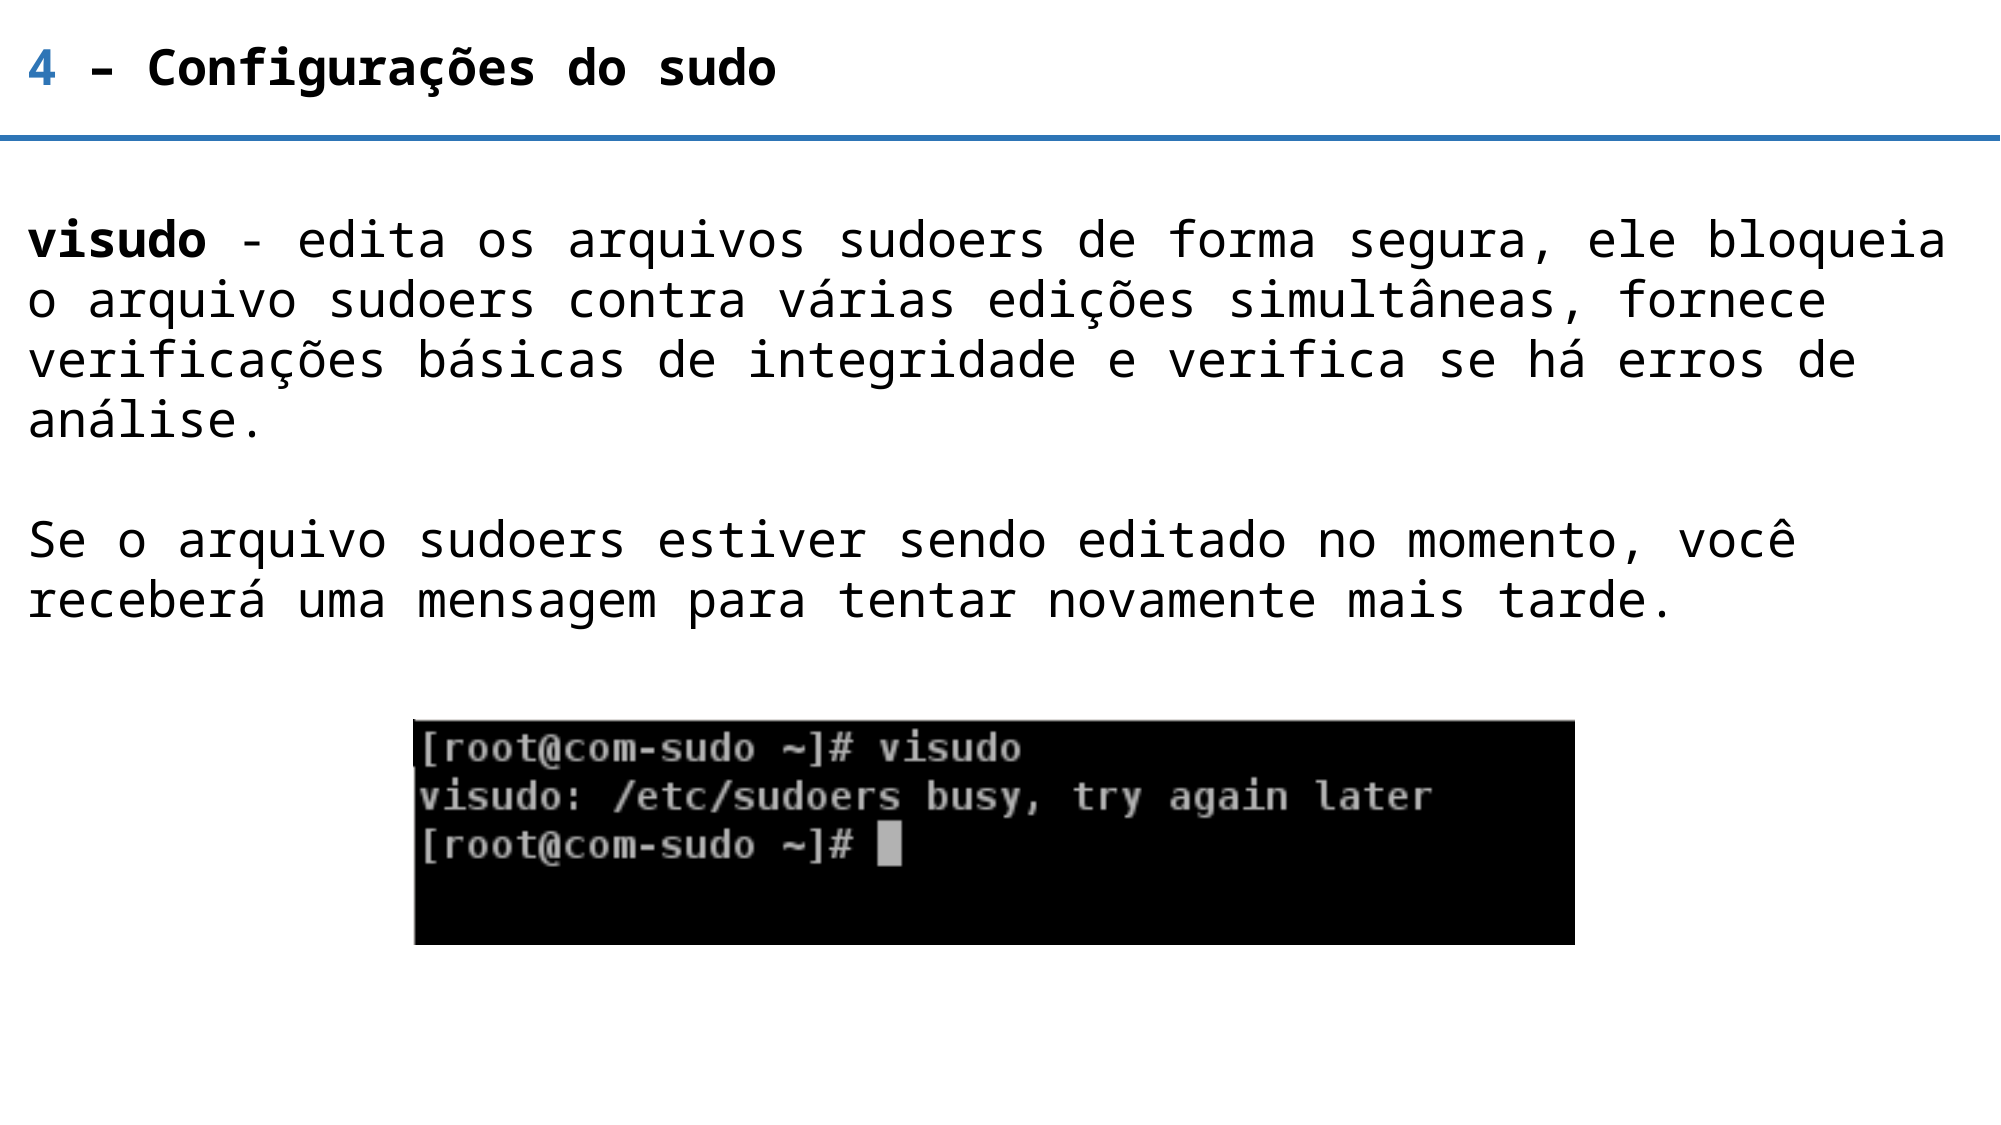

4 – Configurações do sudo
# visudo - edita os arquivos sudoers de forma segura, ele bloqueia o arquivo sudoers contra várias edições simultâneas, fornece verificações básicas de integridade e verifica se há erros de análise. Se o arquivo sudoers estiver sendo editado no momento, você receberá uma mensagem para tentar novamente mais tarde.